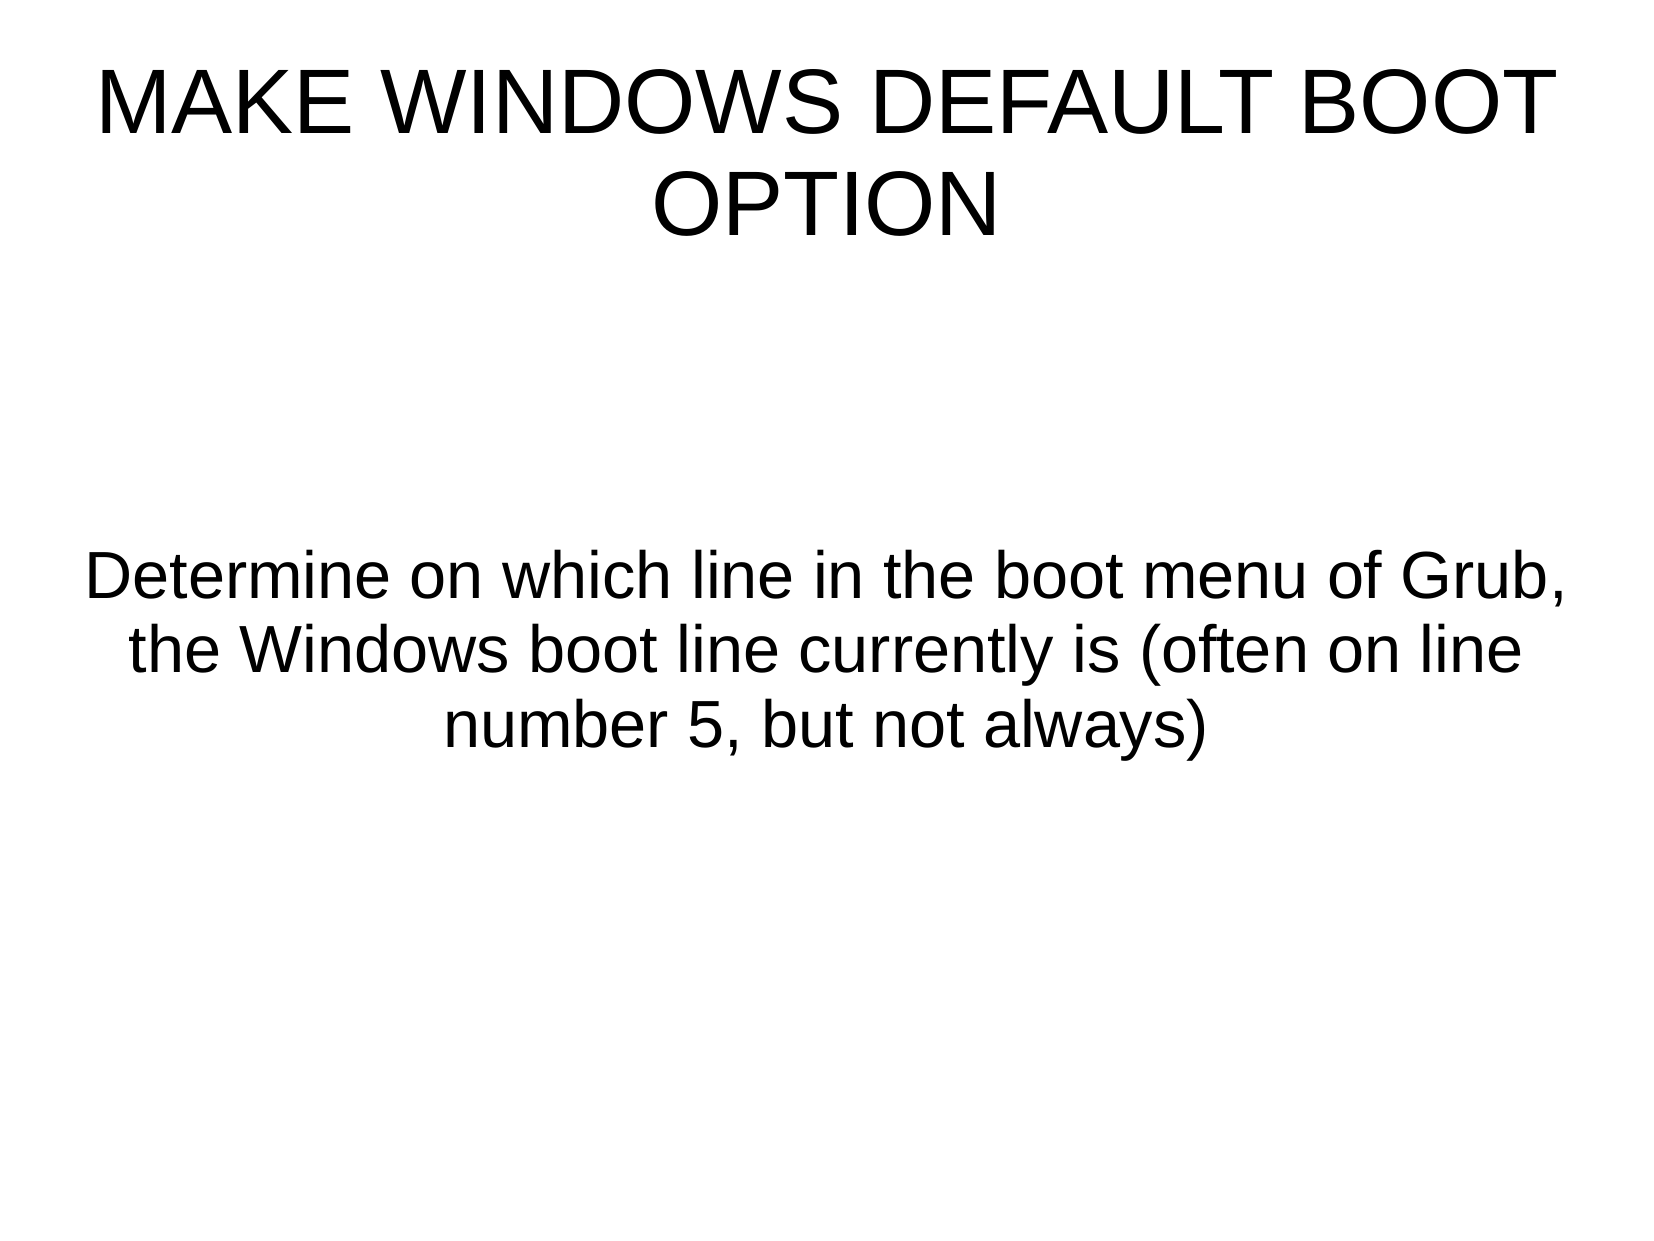

# MAKE WINDOWS DEFAULT BOOT OPTION
Determine on which line in the boot menu of Grub, the Windows boot line currently is (often on line number 5, but not always)